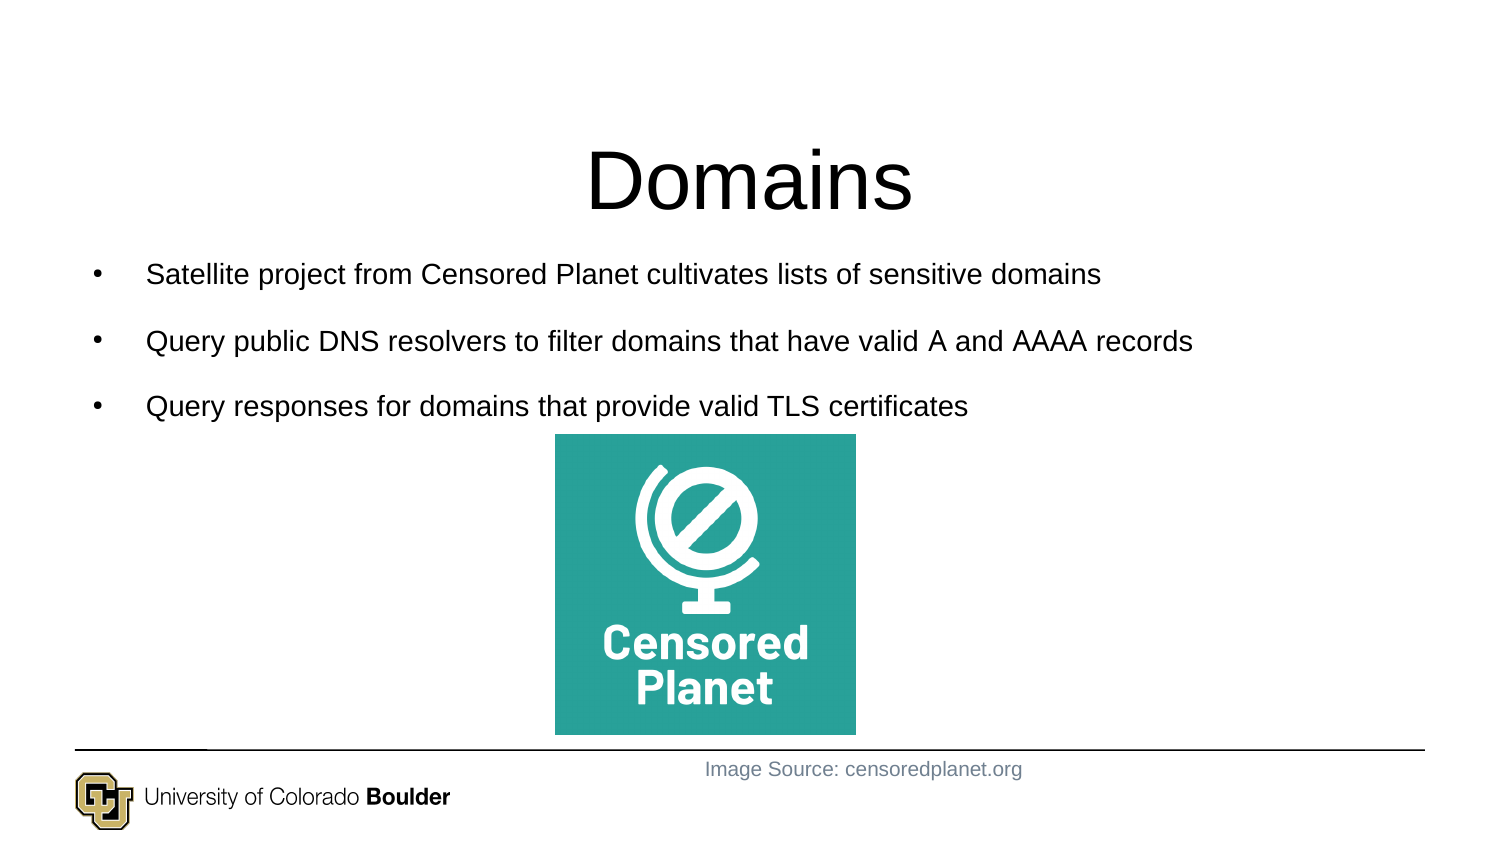

# Domains
Satellite project from Censored Planet cultivates lists of sensitive domains
Query public DNS resolvers to filter domains that have valid A and AAAA records
Query responses for domains that provide valid TLS certificates
Image Source: censoredplanet.org